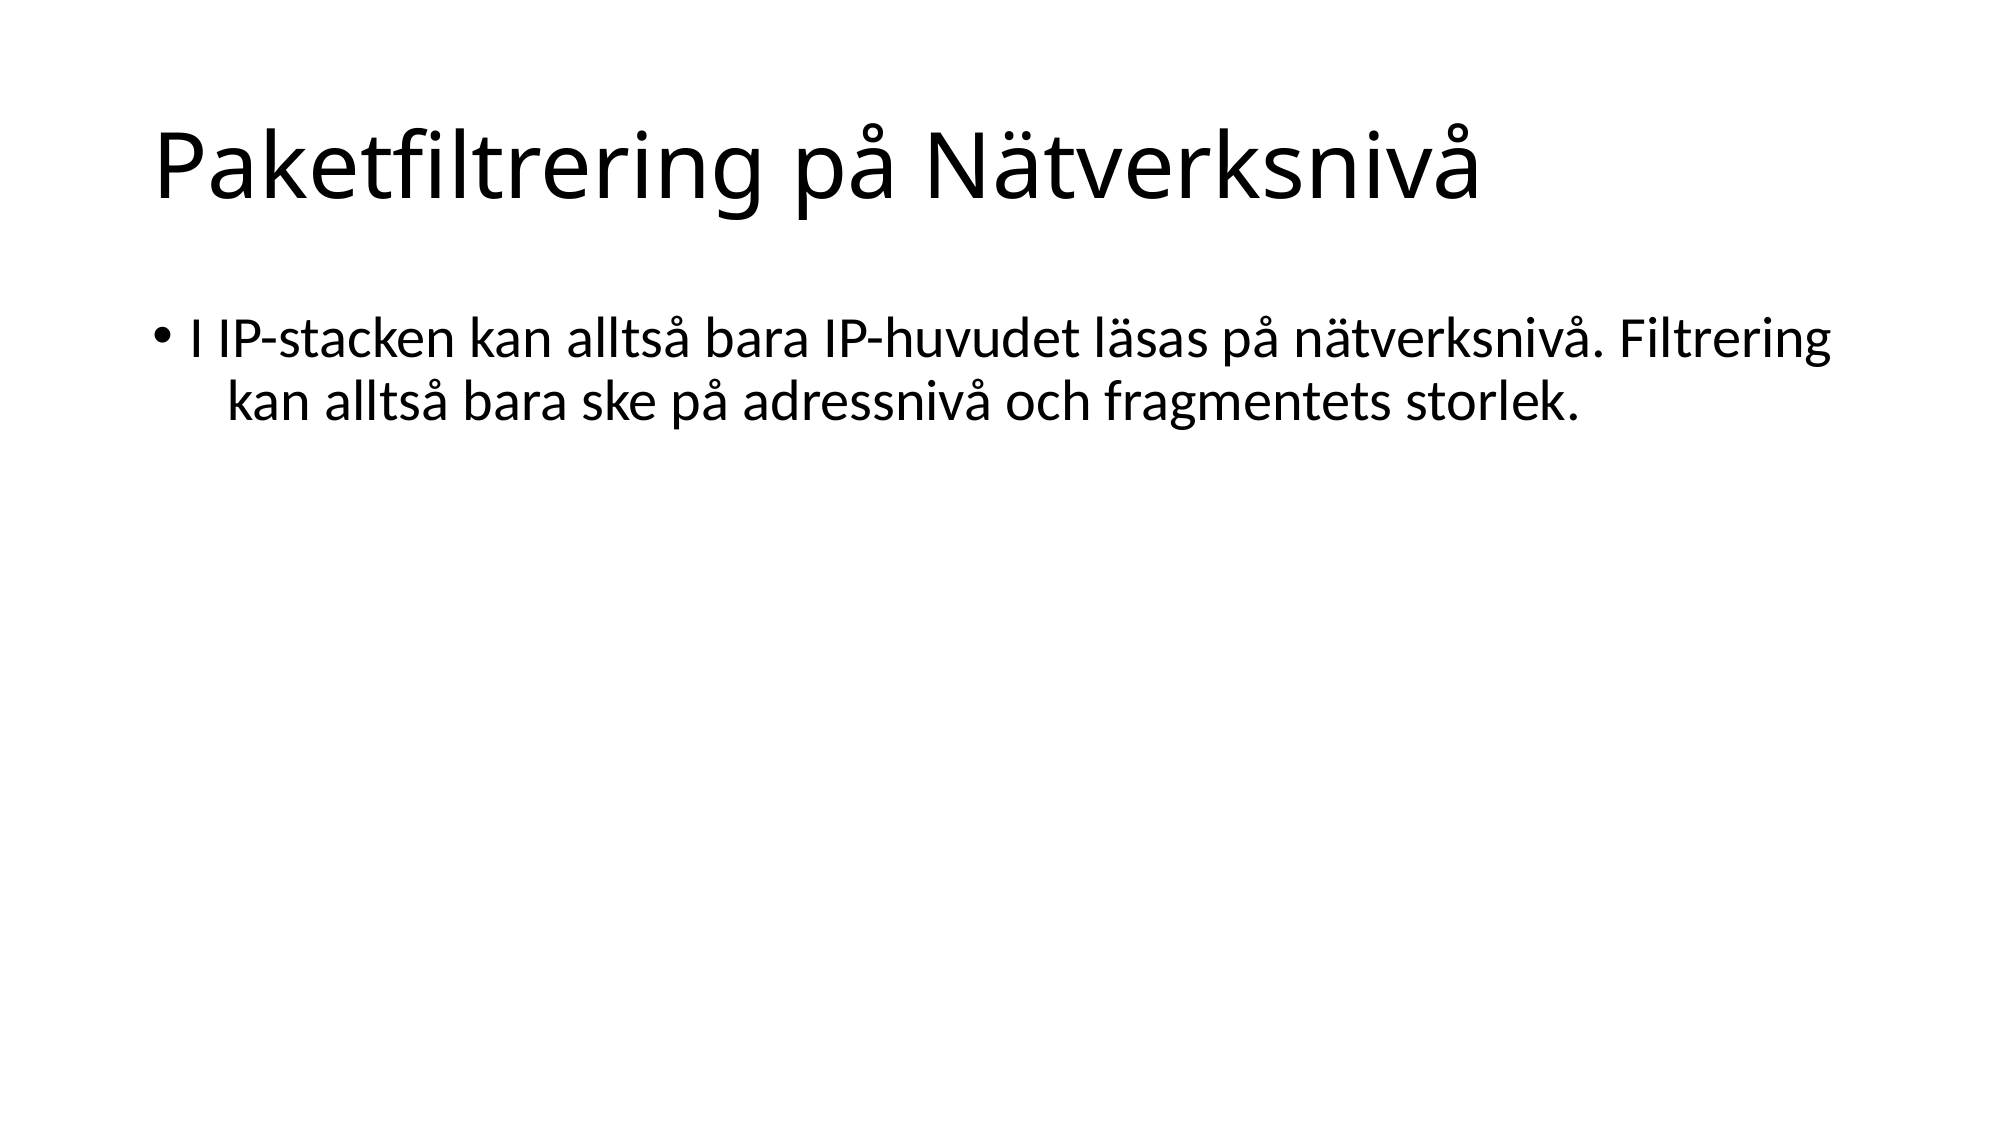

# Paketfiltrering på Nätverksnivå
I IP-stacken kan alltså bara IP-huvudet läsas på nätverksnivå. Filtrering kan alltså bara ske på adressnivå och fragmentets storlek.